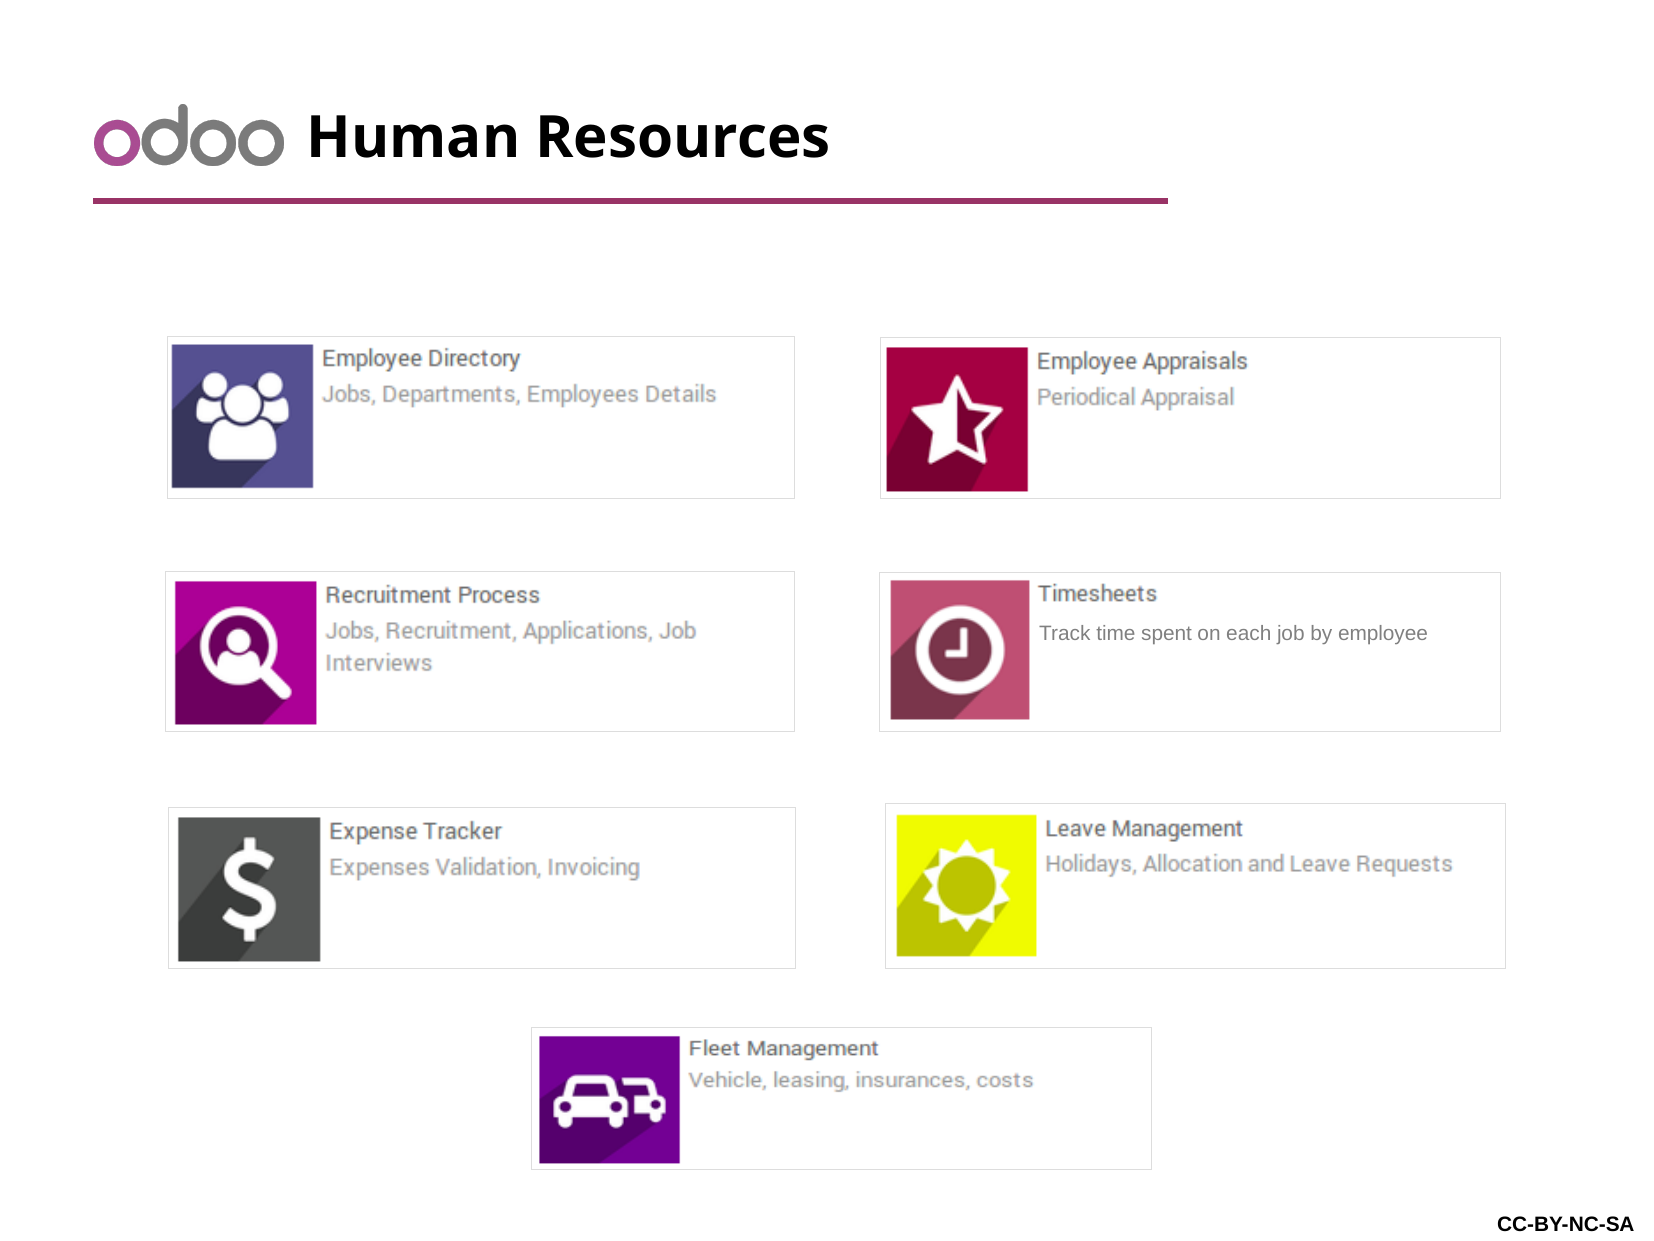

# Human Resources
Track time spent on each job by employee
CC-BY-NC-SA